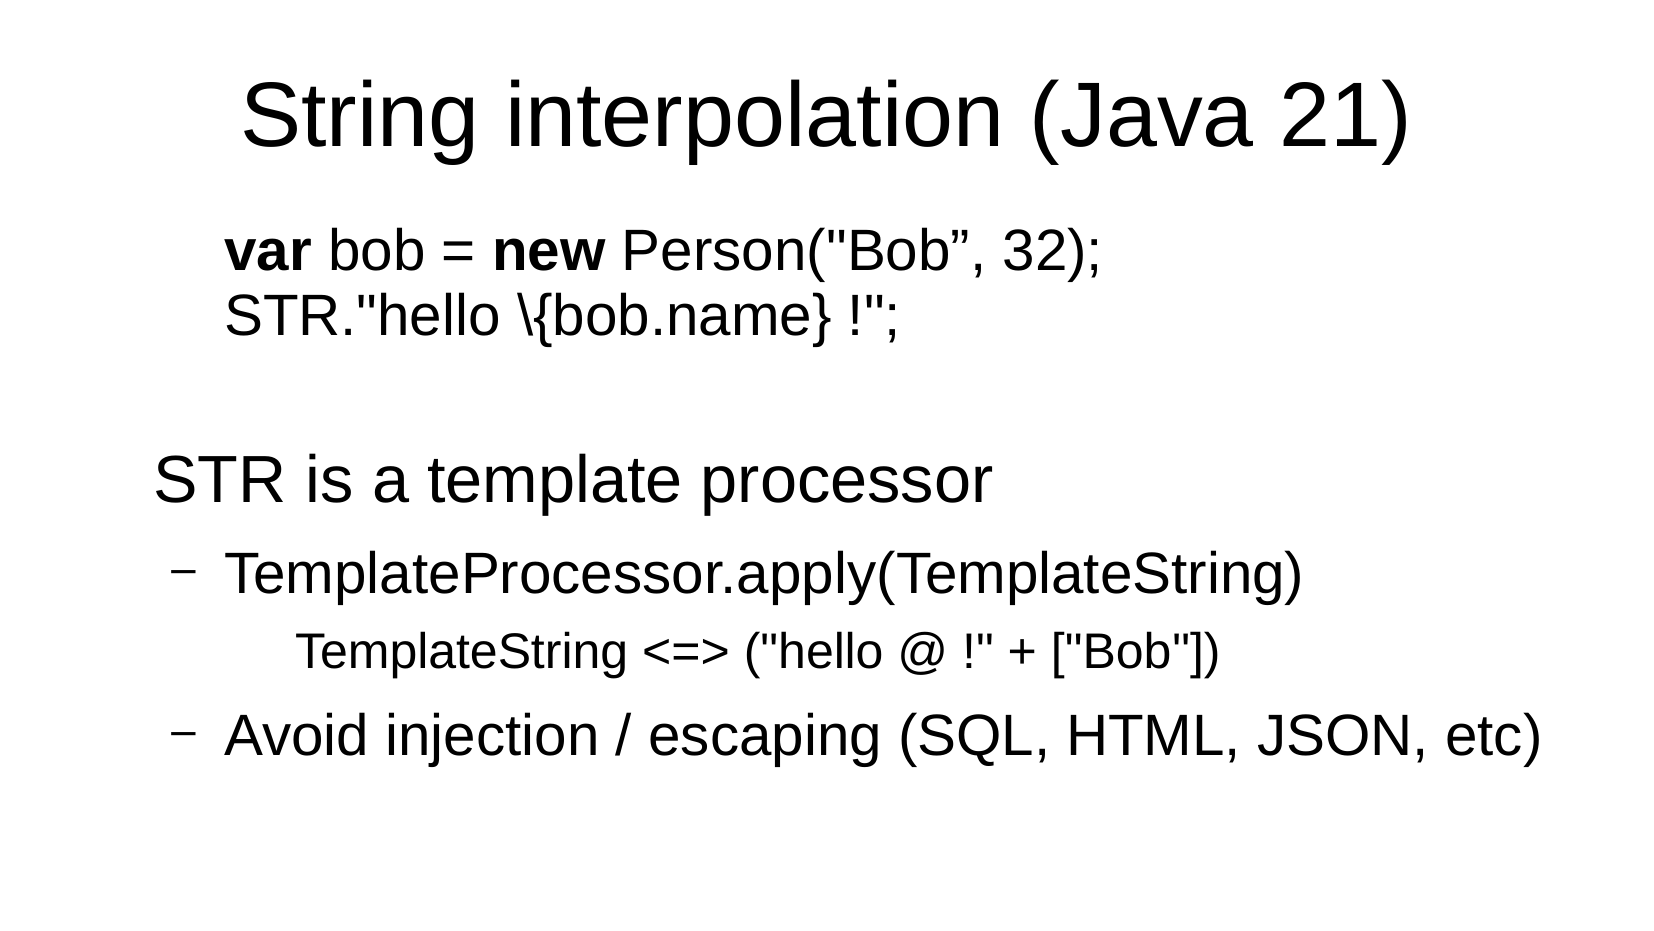

# String interpolation (Java 21)
var bob = new Person("Bob”, 32);
STR."hello \{bob.name} !";
STR is a template processor
TemplateProcessor.apply(TemplateString)
TemplateString <=> ("hello @ !" + ["Bob"])
Avoid injection / escaping (SQL, HTML, JSON, etc)